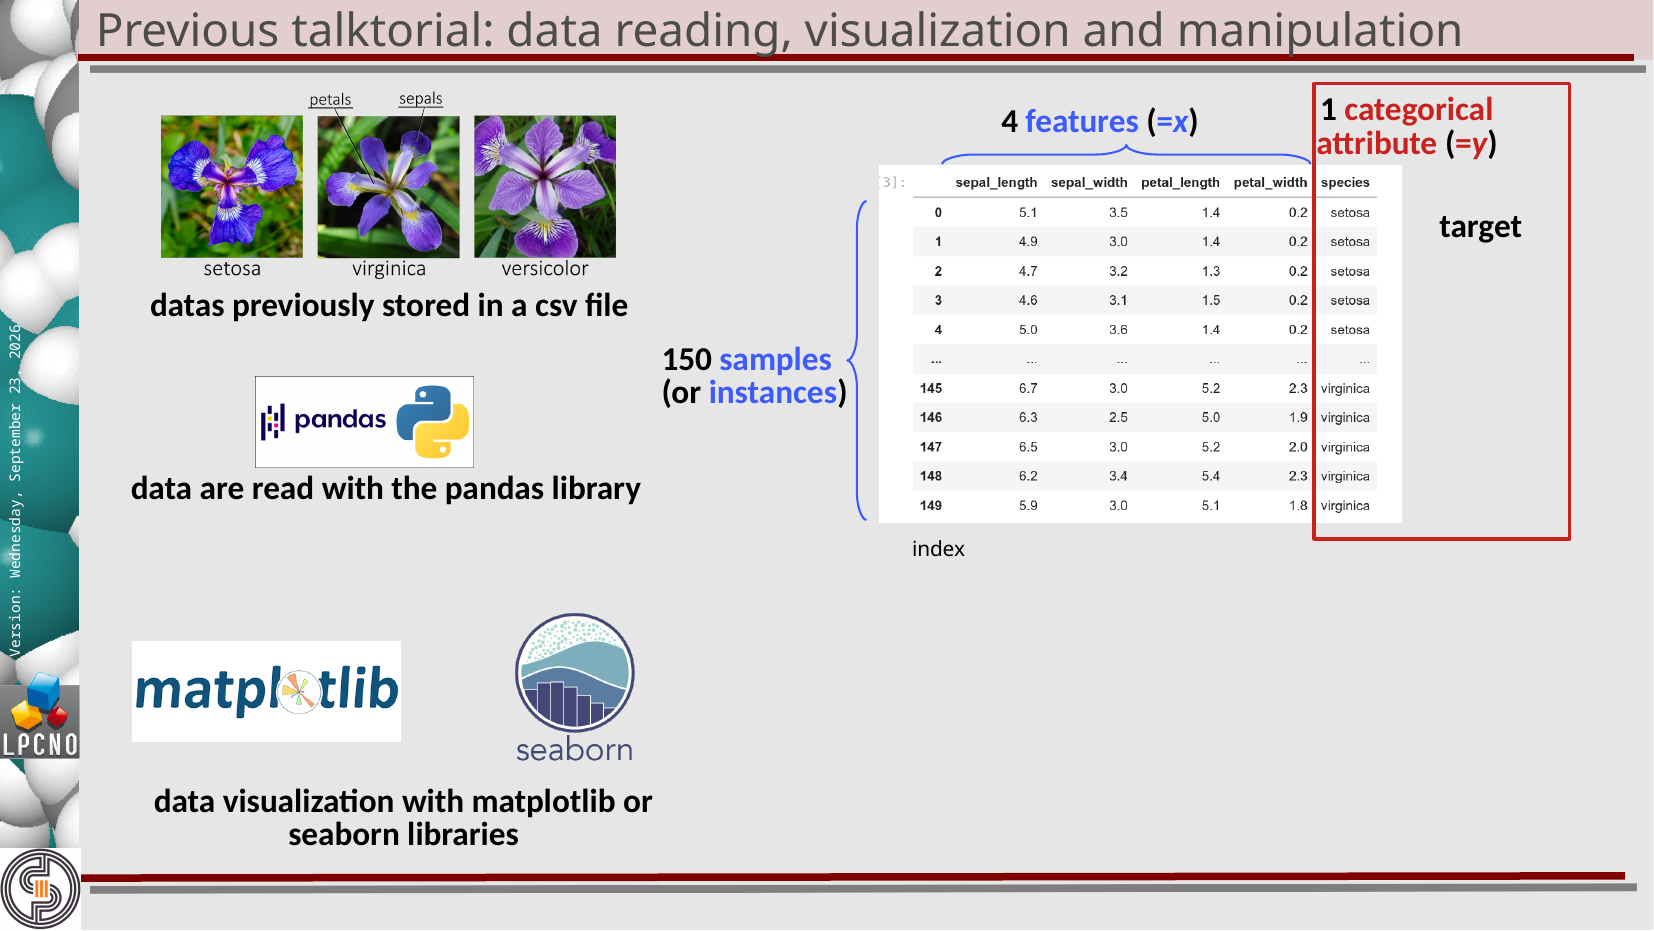

# Previous talktorial: data reading, visualization and manipulation
1 categorical attribute (=y)
4 features (=x)
target
datas previously stored in a csv file
150 samples
(or instances)
data are read with the pandas library
index
data visualization with matplotlib or seaborn libraries